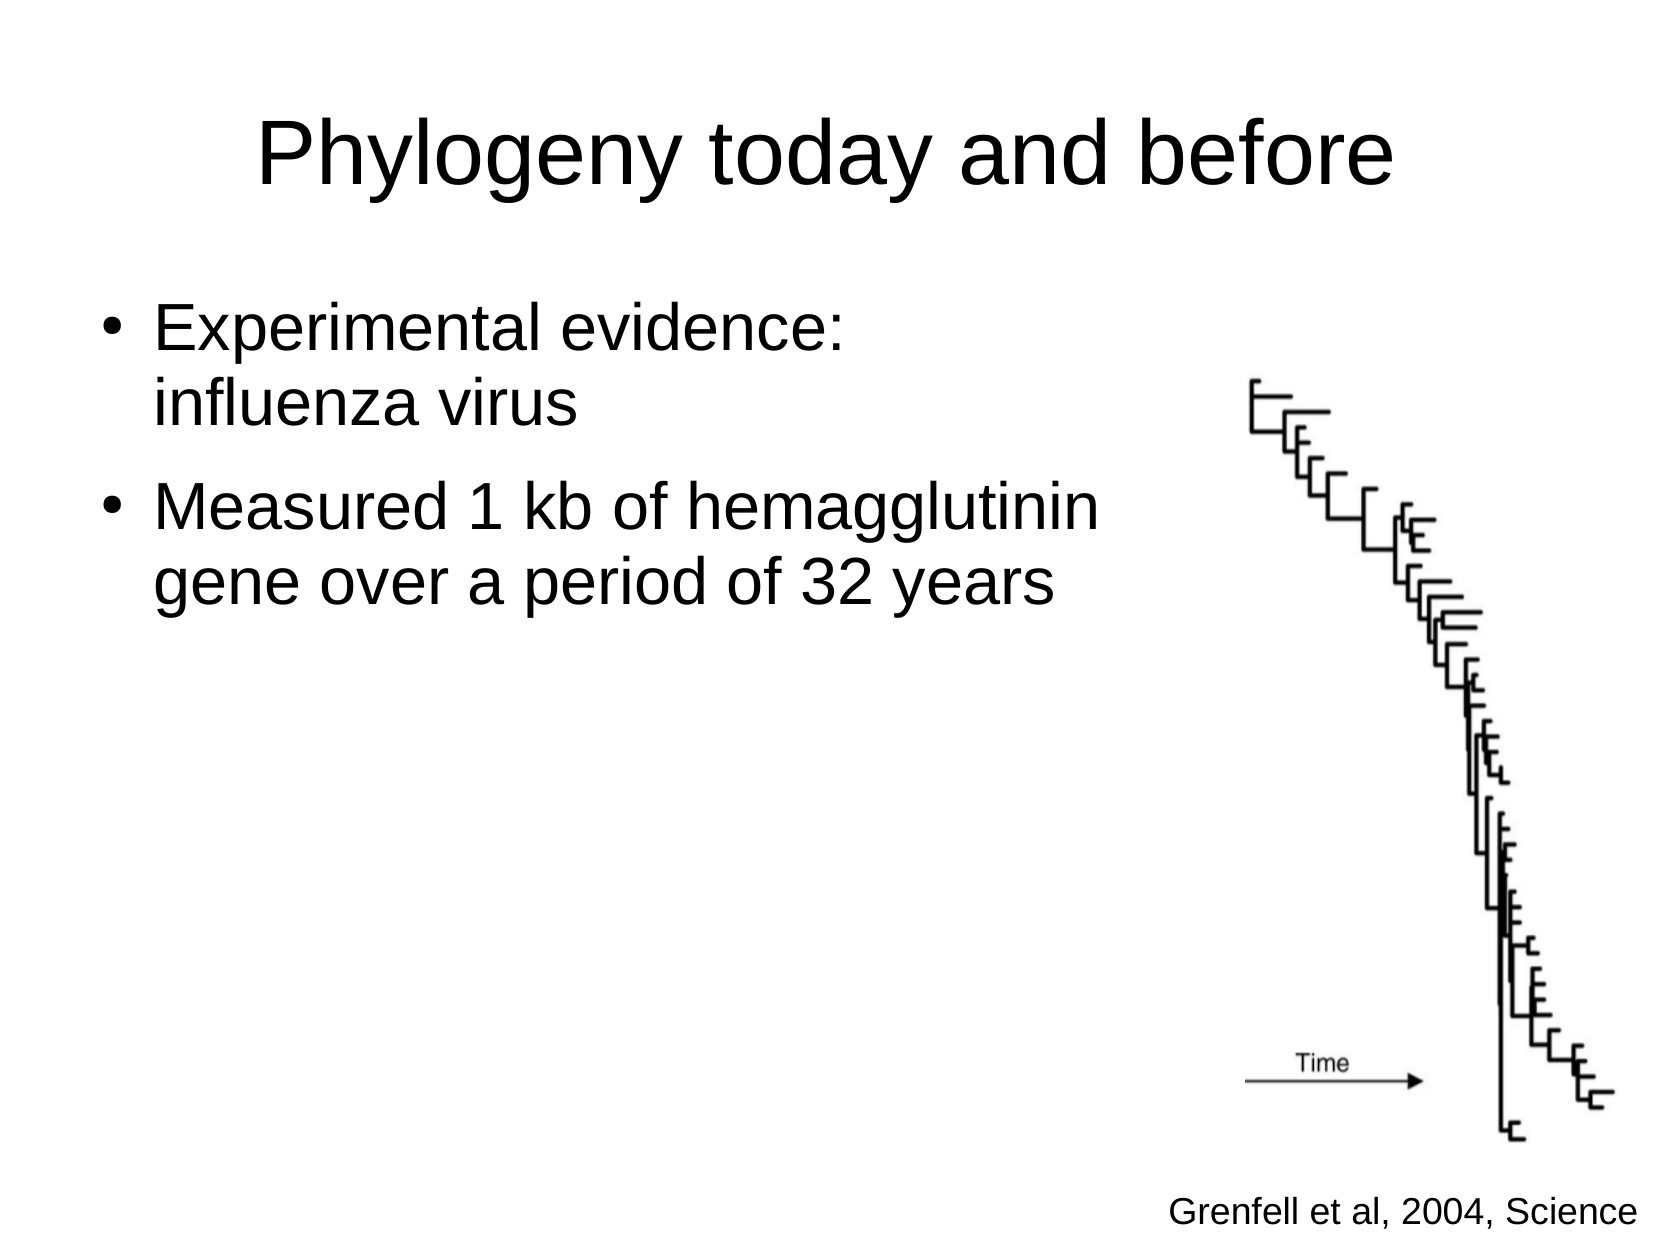

# Phylogeny today and before
Experimental evidence: influenza virus
Measured 1 kb of hemagglutinin gene over a period of 32 years
Grenfell et al, 2004, Science